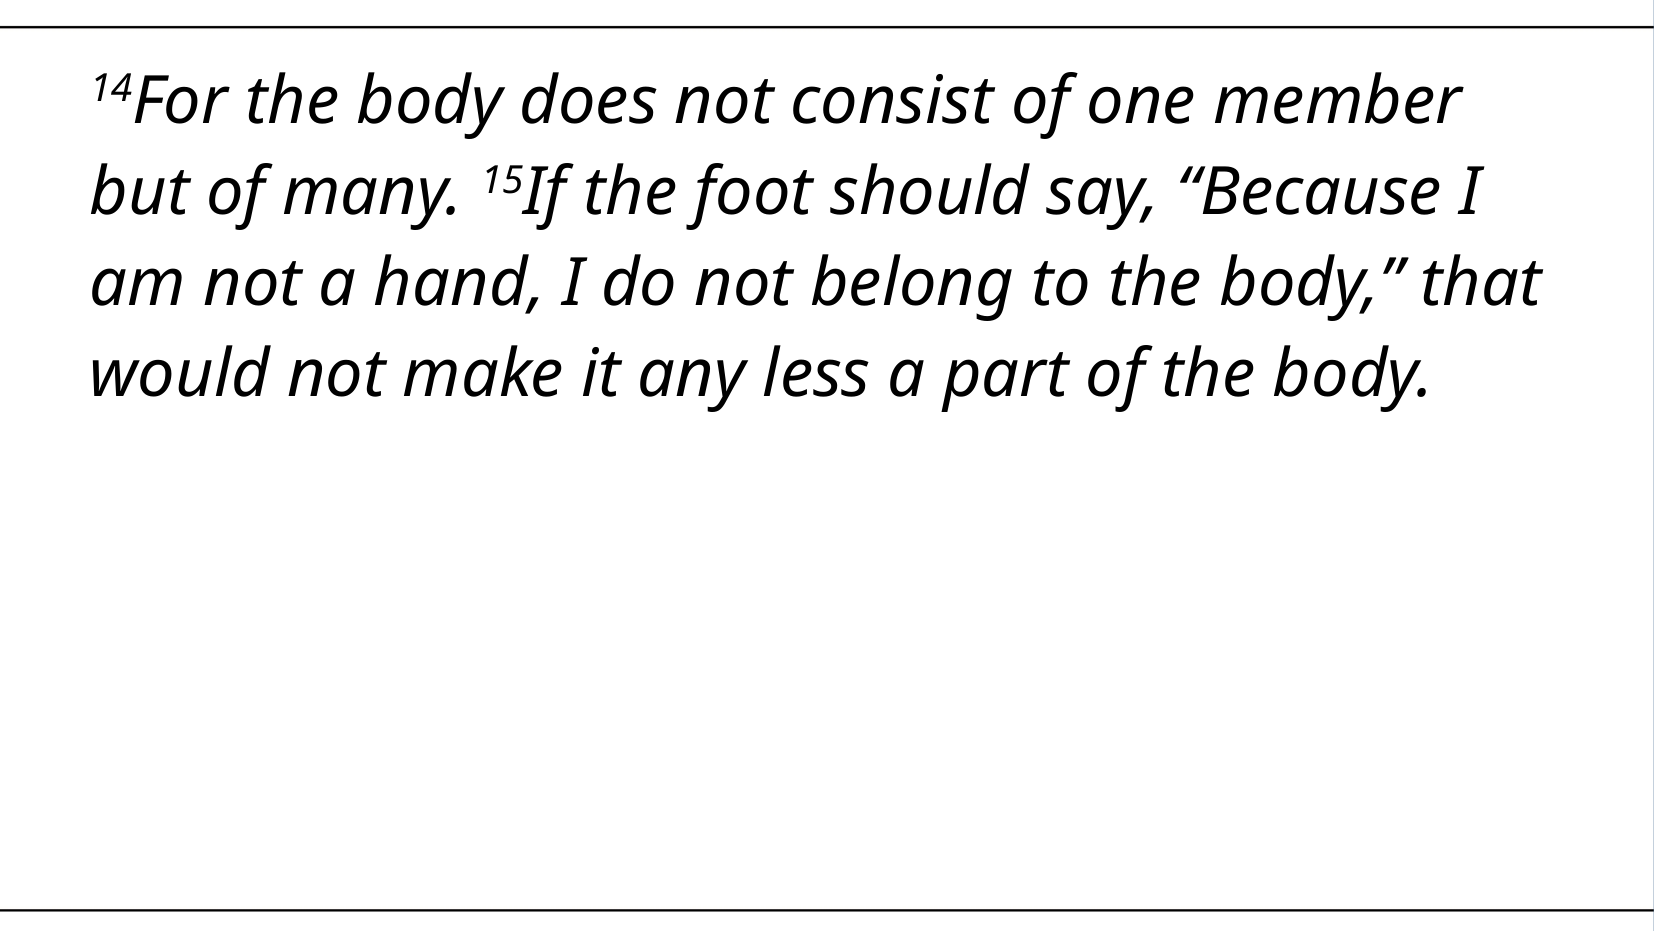

14For the body does not consist of one member but of many. 15If the foot should say, “Because I am not a hand, I do not belong to the body,” that would not make it any less a part of the body.